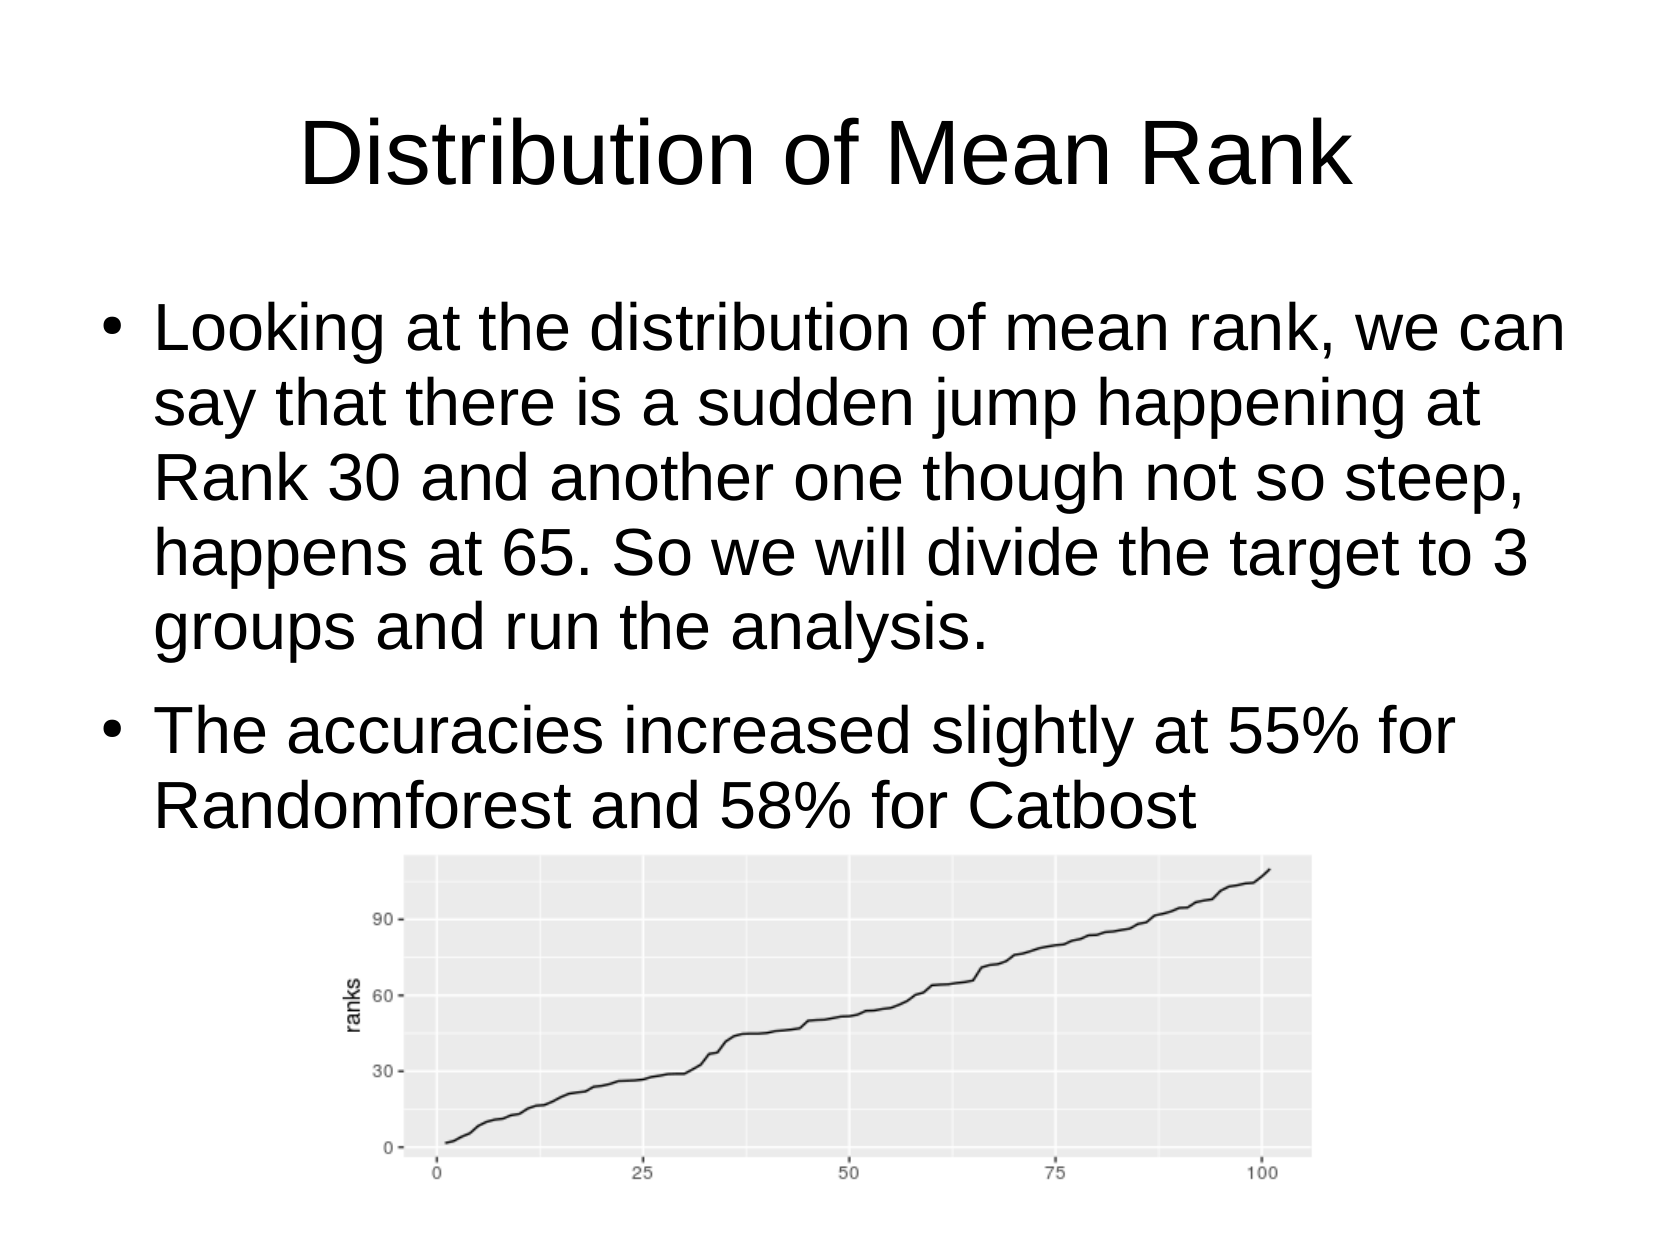

# Distribution of Mean Rank
Looking at the distribution of mean rank, we can say that there is a sudden jump happening at Rank 30 and another one though not so steep, happens at 65. So we will divide the target to 3 groups and run the analysis.
The accuracies increased slightly at 55% for Randomforest and 58% for Catbost